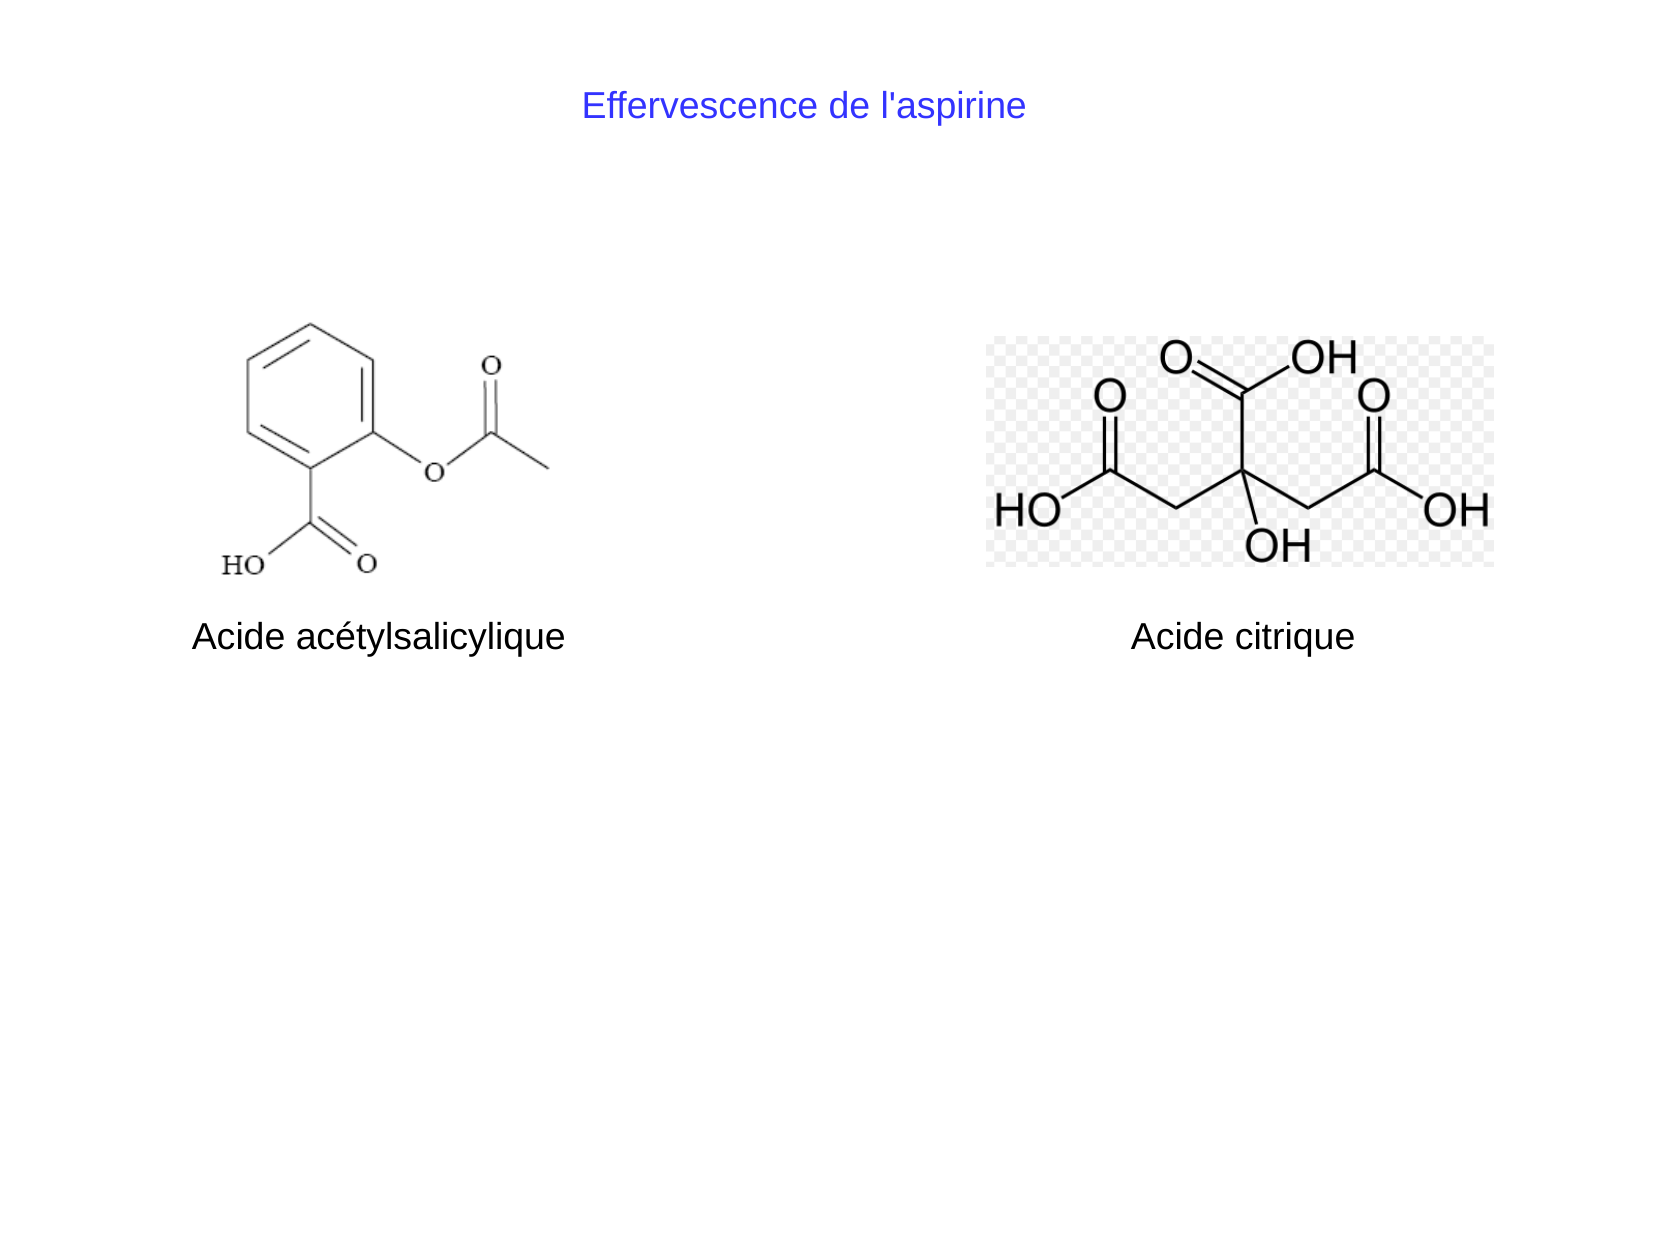

Effervescence de l'aspirine
Acide acétylsalicylique
Acide citrique